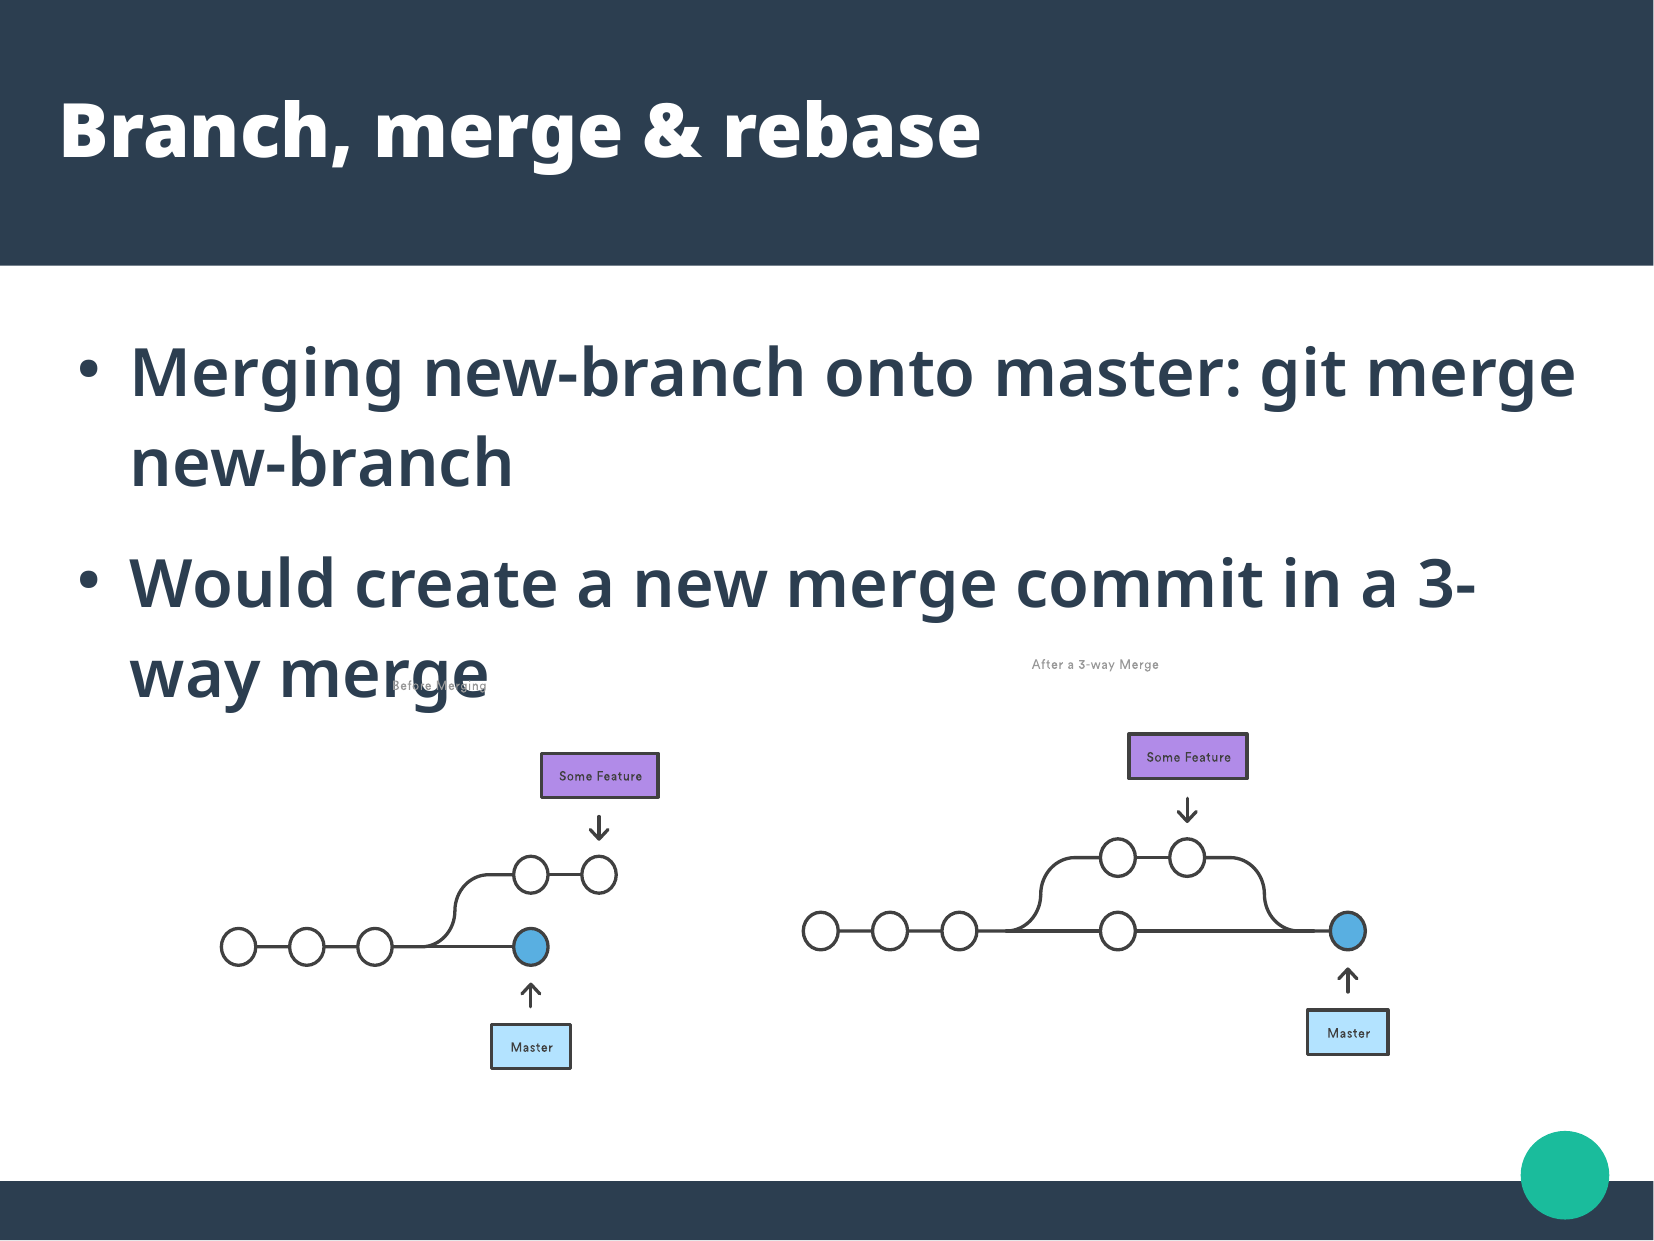

# Branch, merge & rebase
Merging new-branch onto master: git merge new-branch
Would create a new merge commit in a 3-way merge